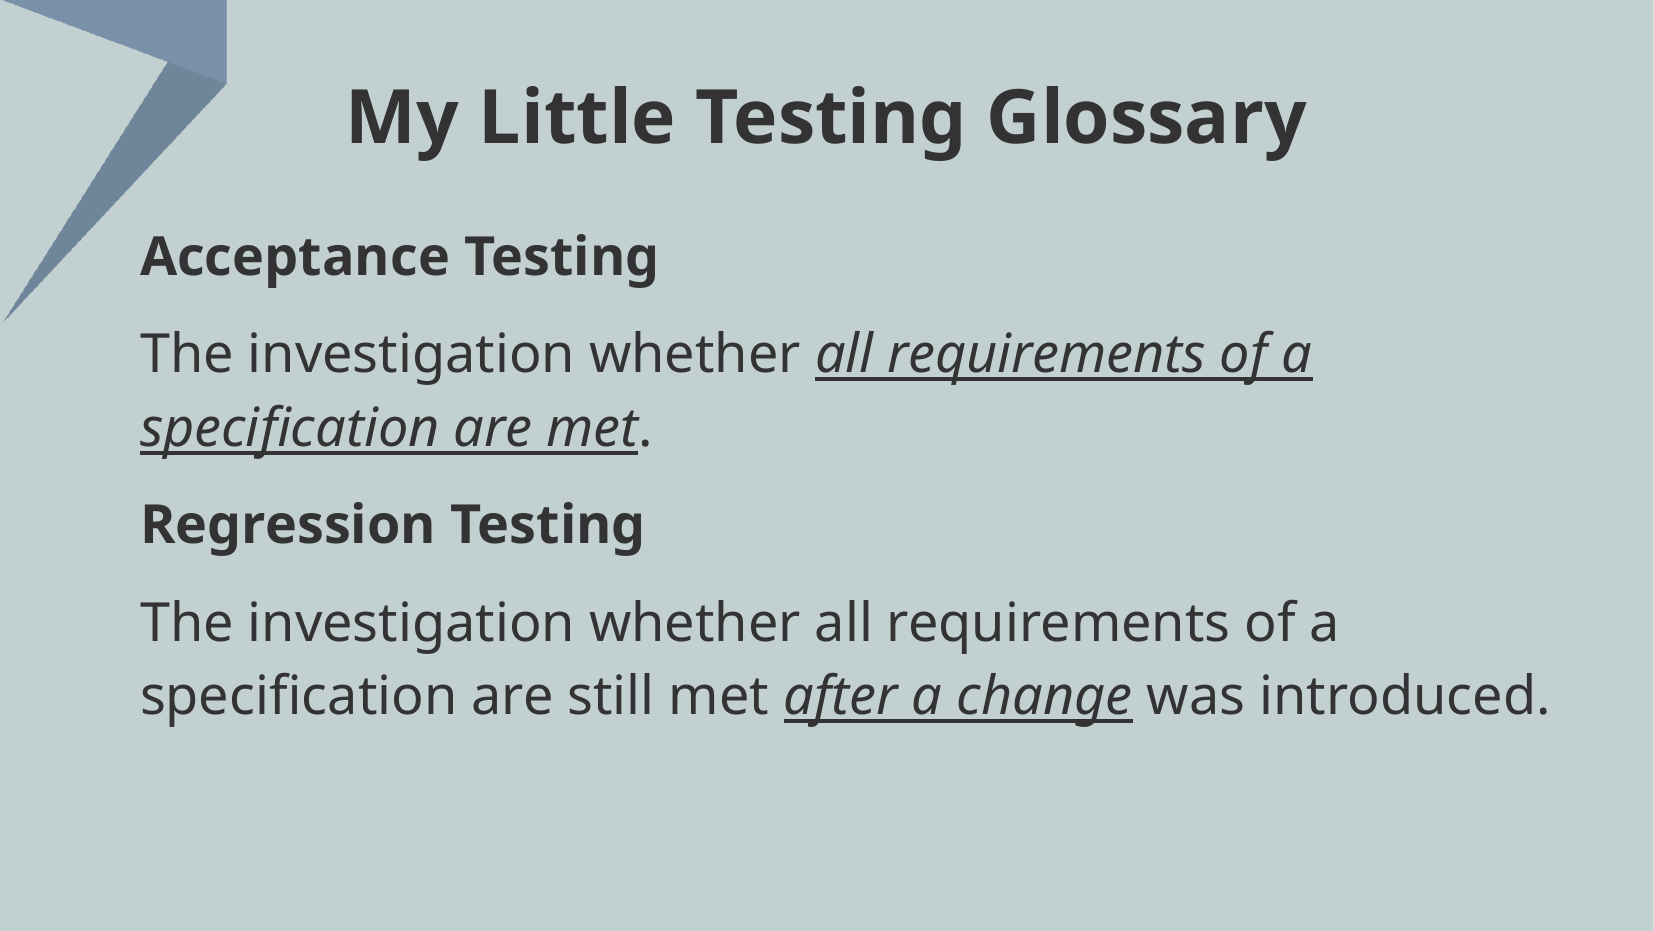

# My Little Testing Glossary
Acceptance Testing
The investigation whether all requirements of a specification are met.
Regression Testing
The investigation whether all requirements of a specification are still met after a change was introduced.